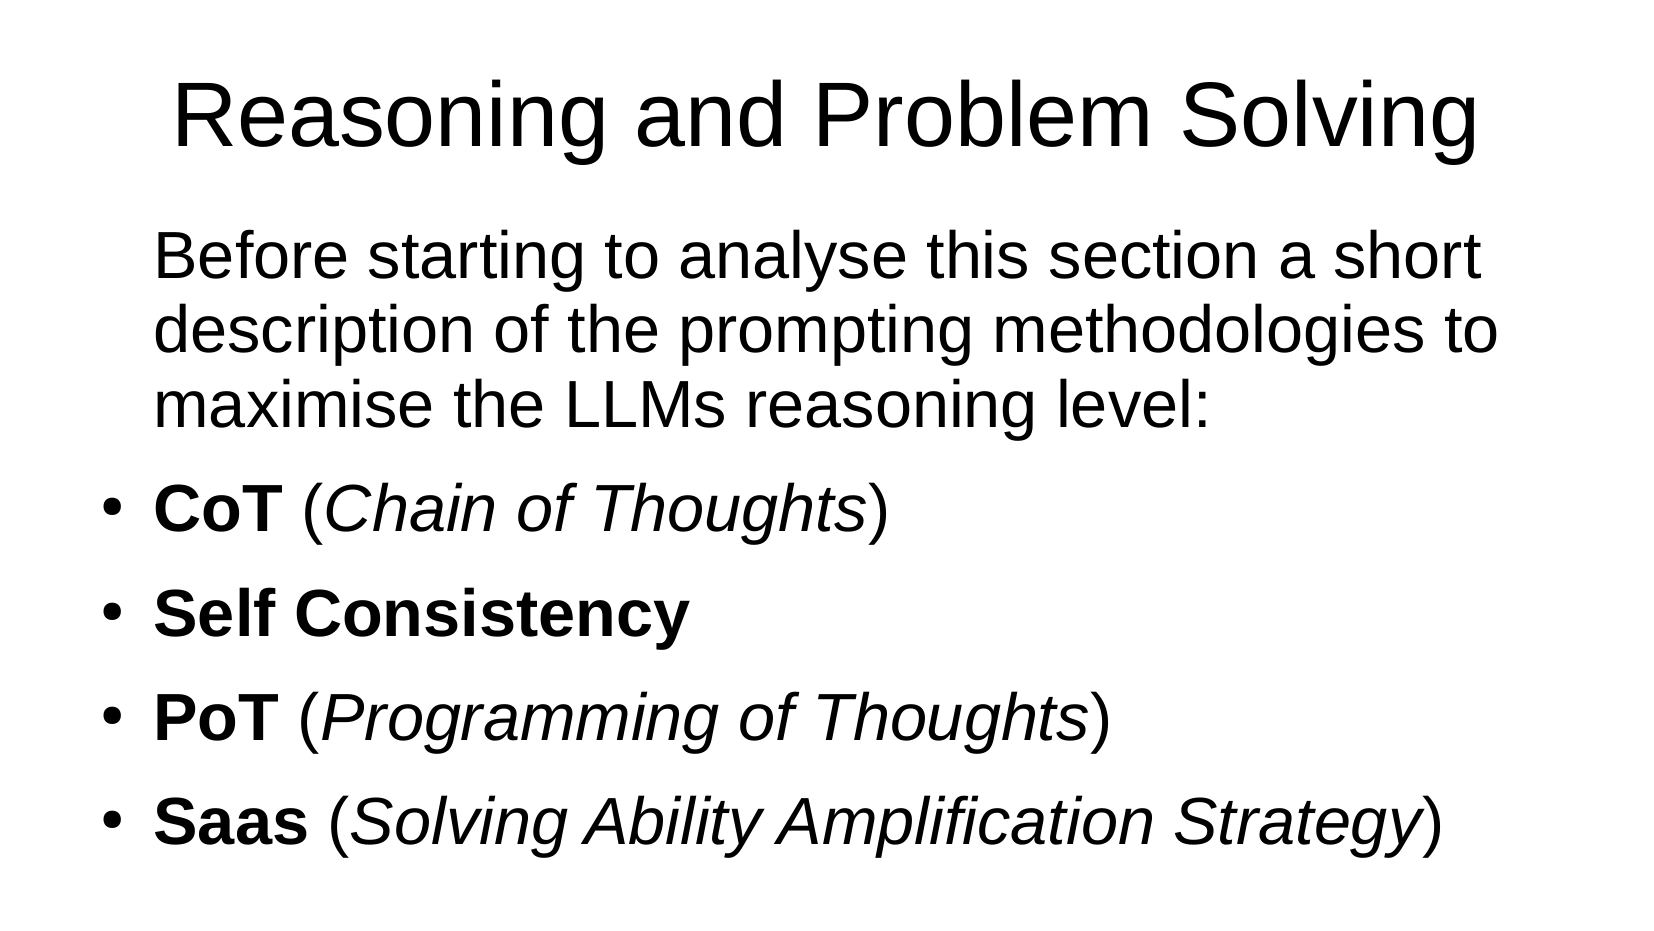

# Reasoning and Problem Solving
Before starting to analyse this section a short description of the prompting methodologies to maximise the LLMs reasoning level:
CoT (Chain of Thoughts)
Self Consistency
PoT (Programming of Thoughts)
Saas (Solving Ability Amplification Strategy)